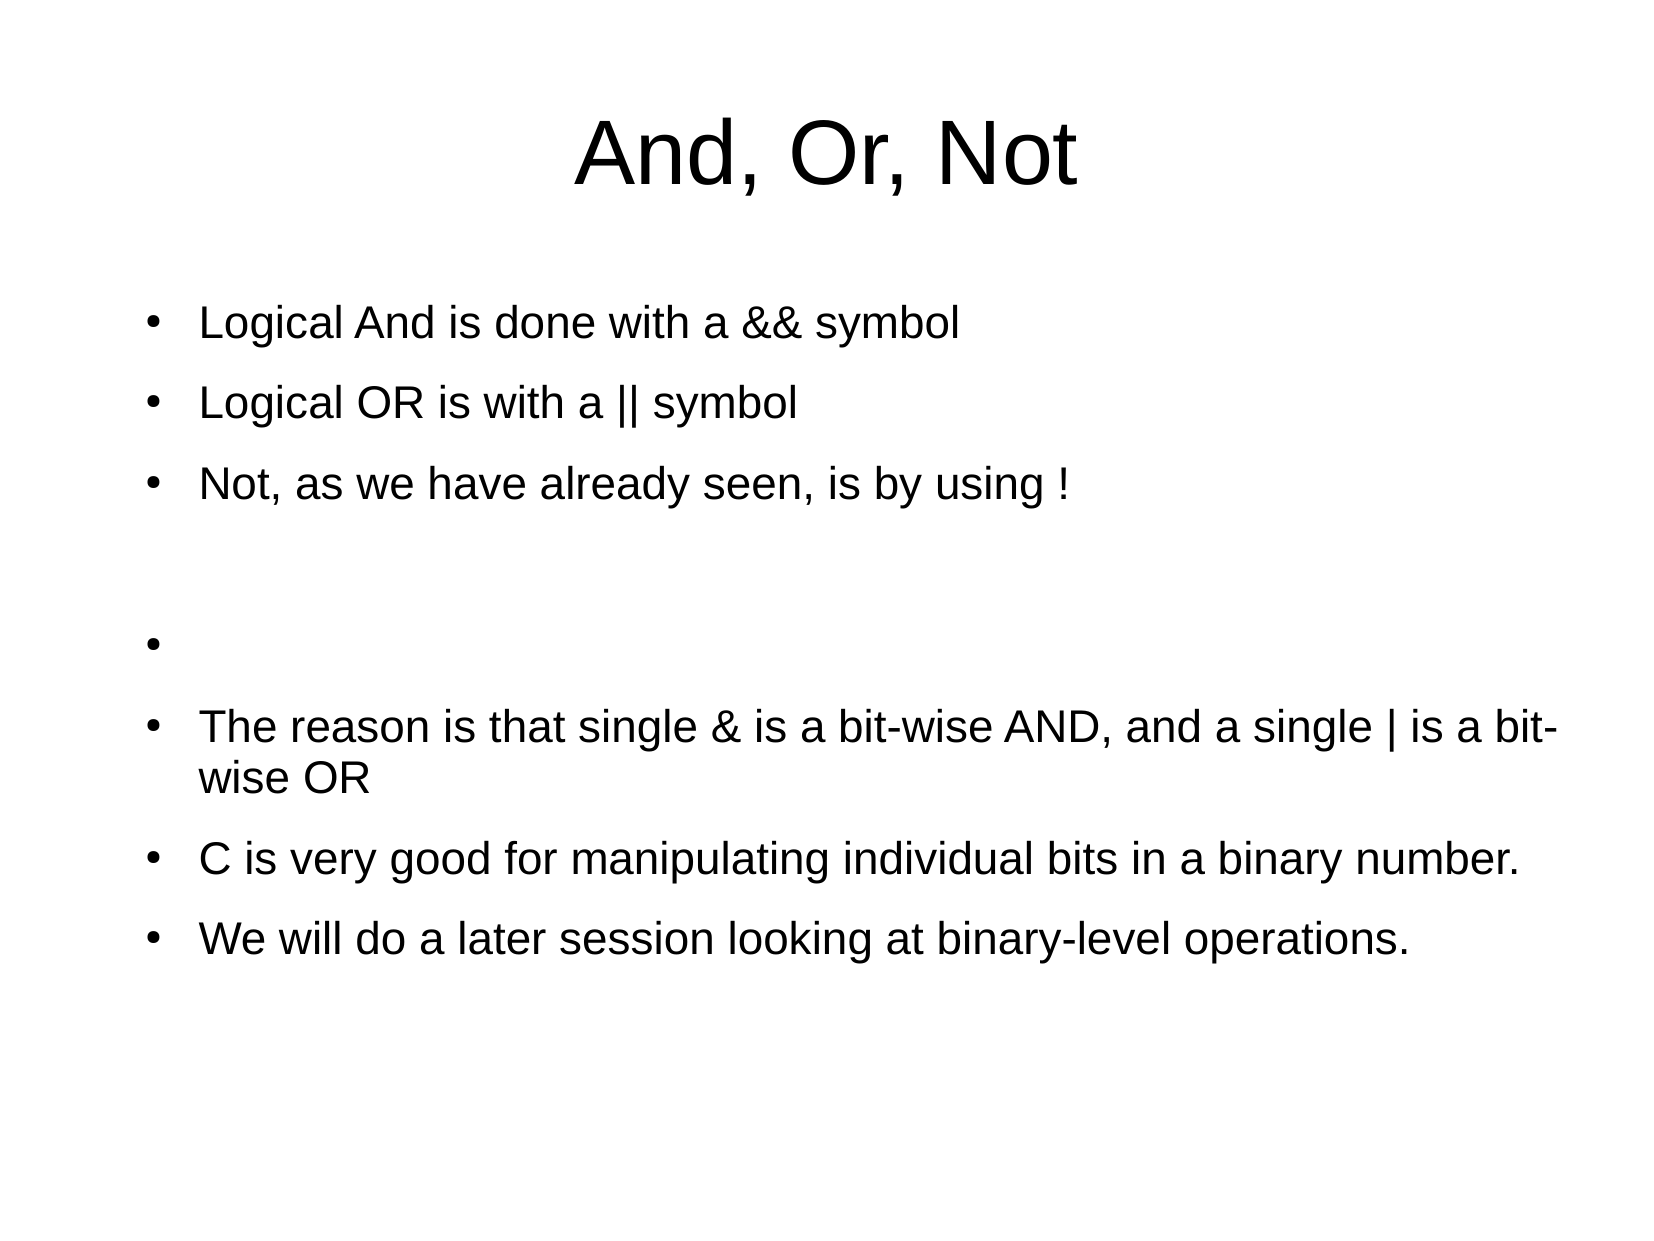

# And, Or, Not
Logical And is done with a && symbol
Logical OR is with a || symbol
Not, as we have already seen, is by using !
The reason is that single & is a bit-wise AND, and a single | is a bit-wise OR
C is very good for manipulating individual bits in a binary number.
We will do a later session looking at binary-level operations.